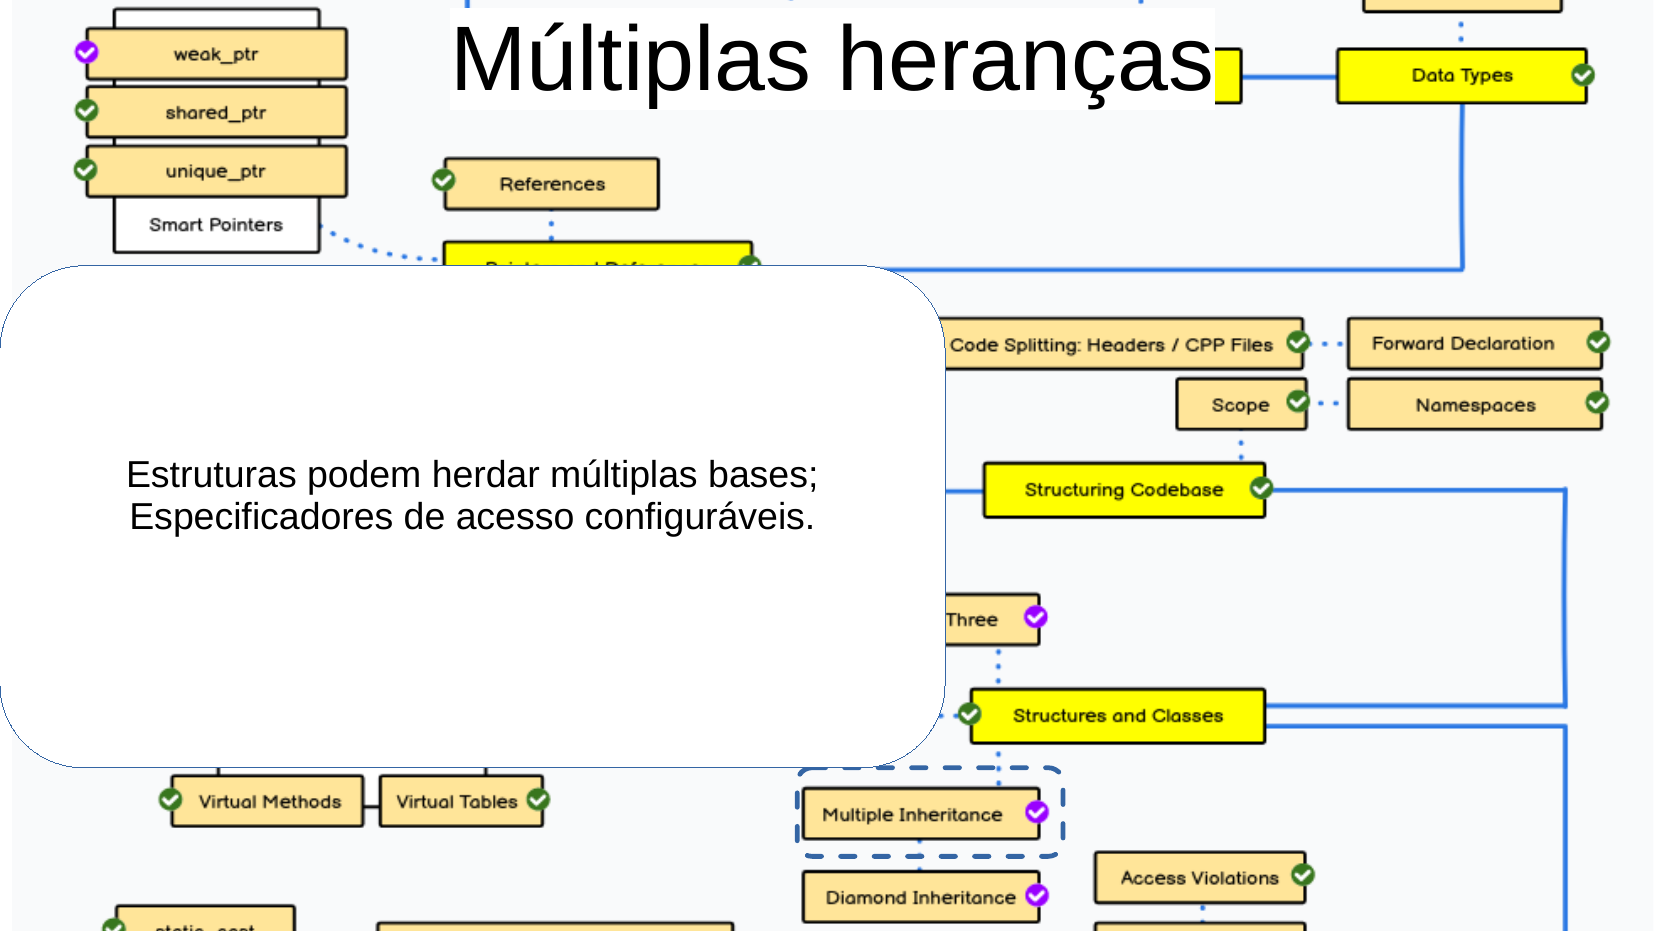

# Múltiplas heranças
Estruturas podem herdar múltiplas bases;
Especificadores de acesso configuráveis.